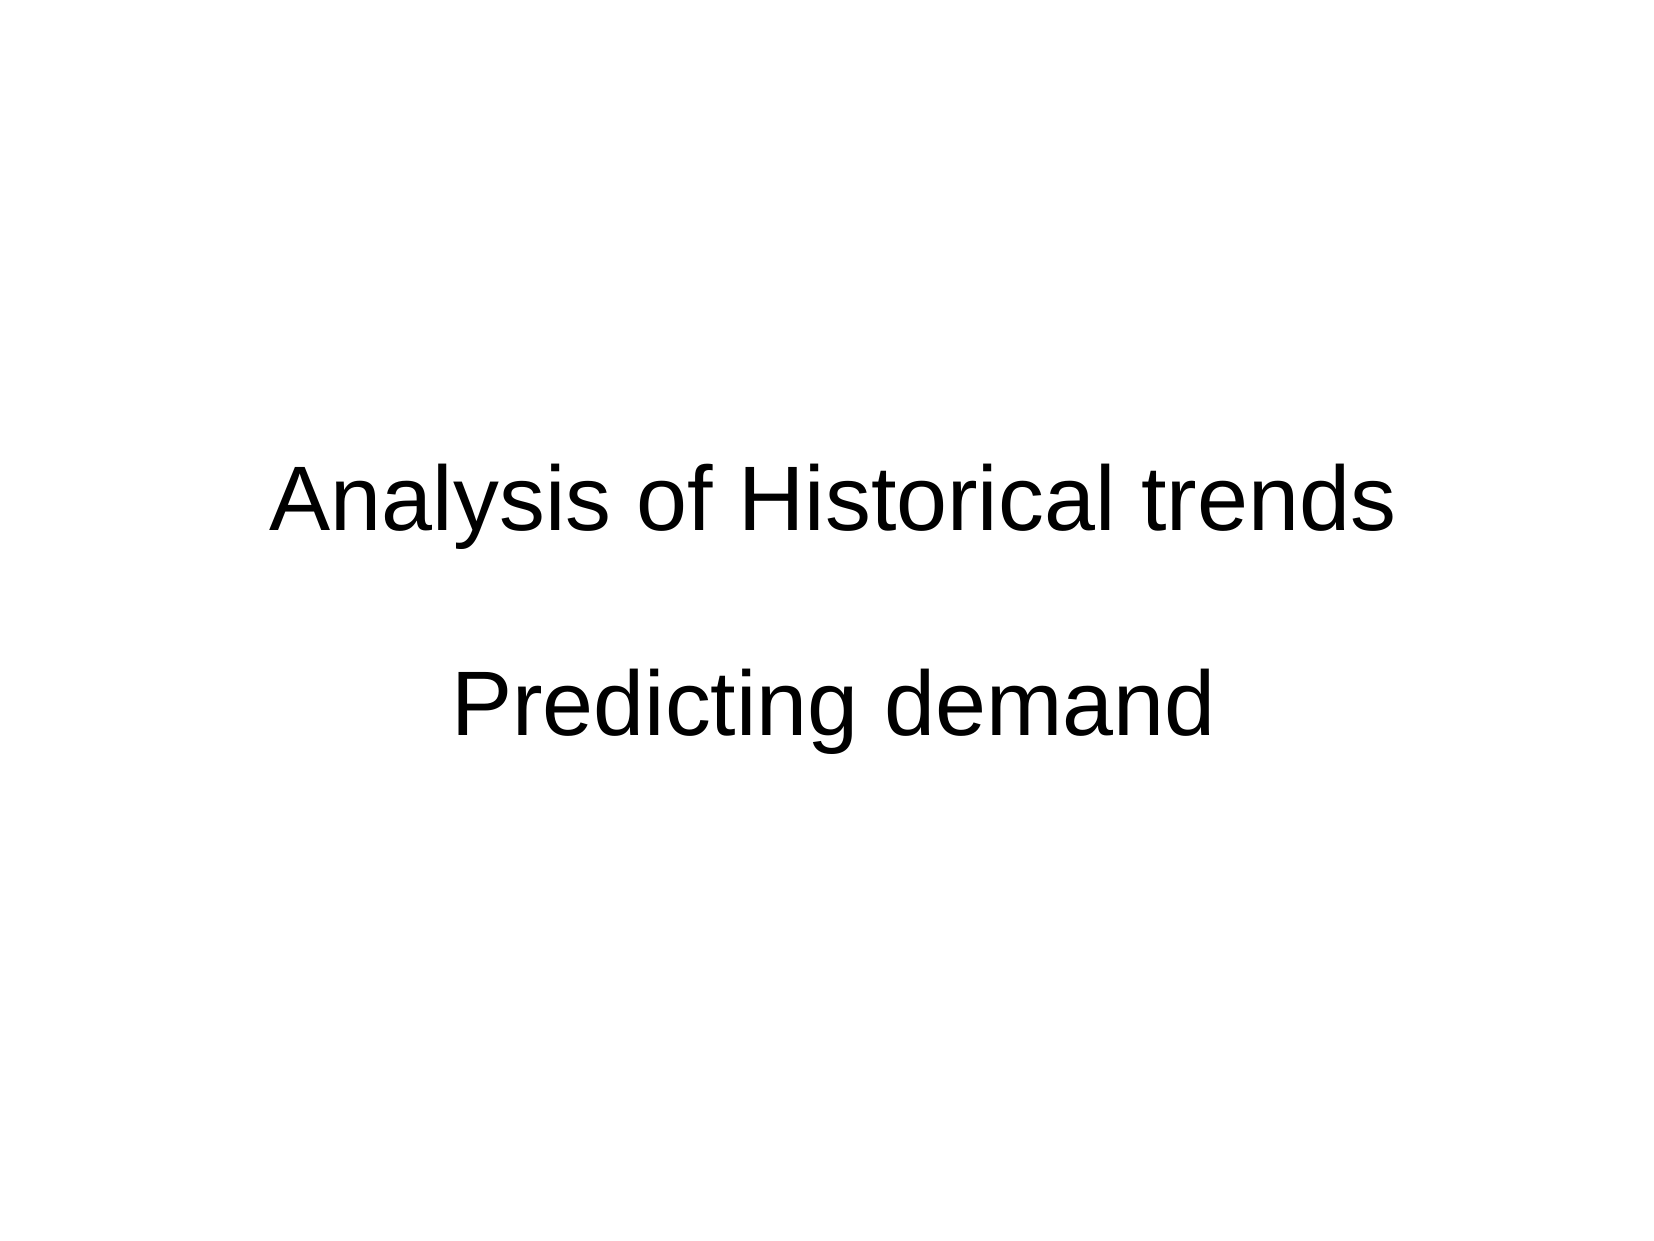

# Analysis of Historical trends Predicting demand